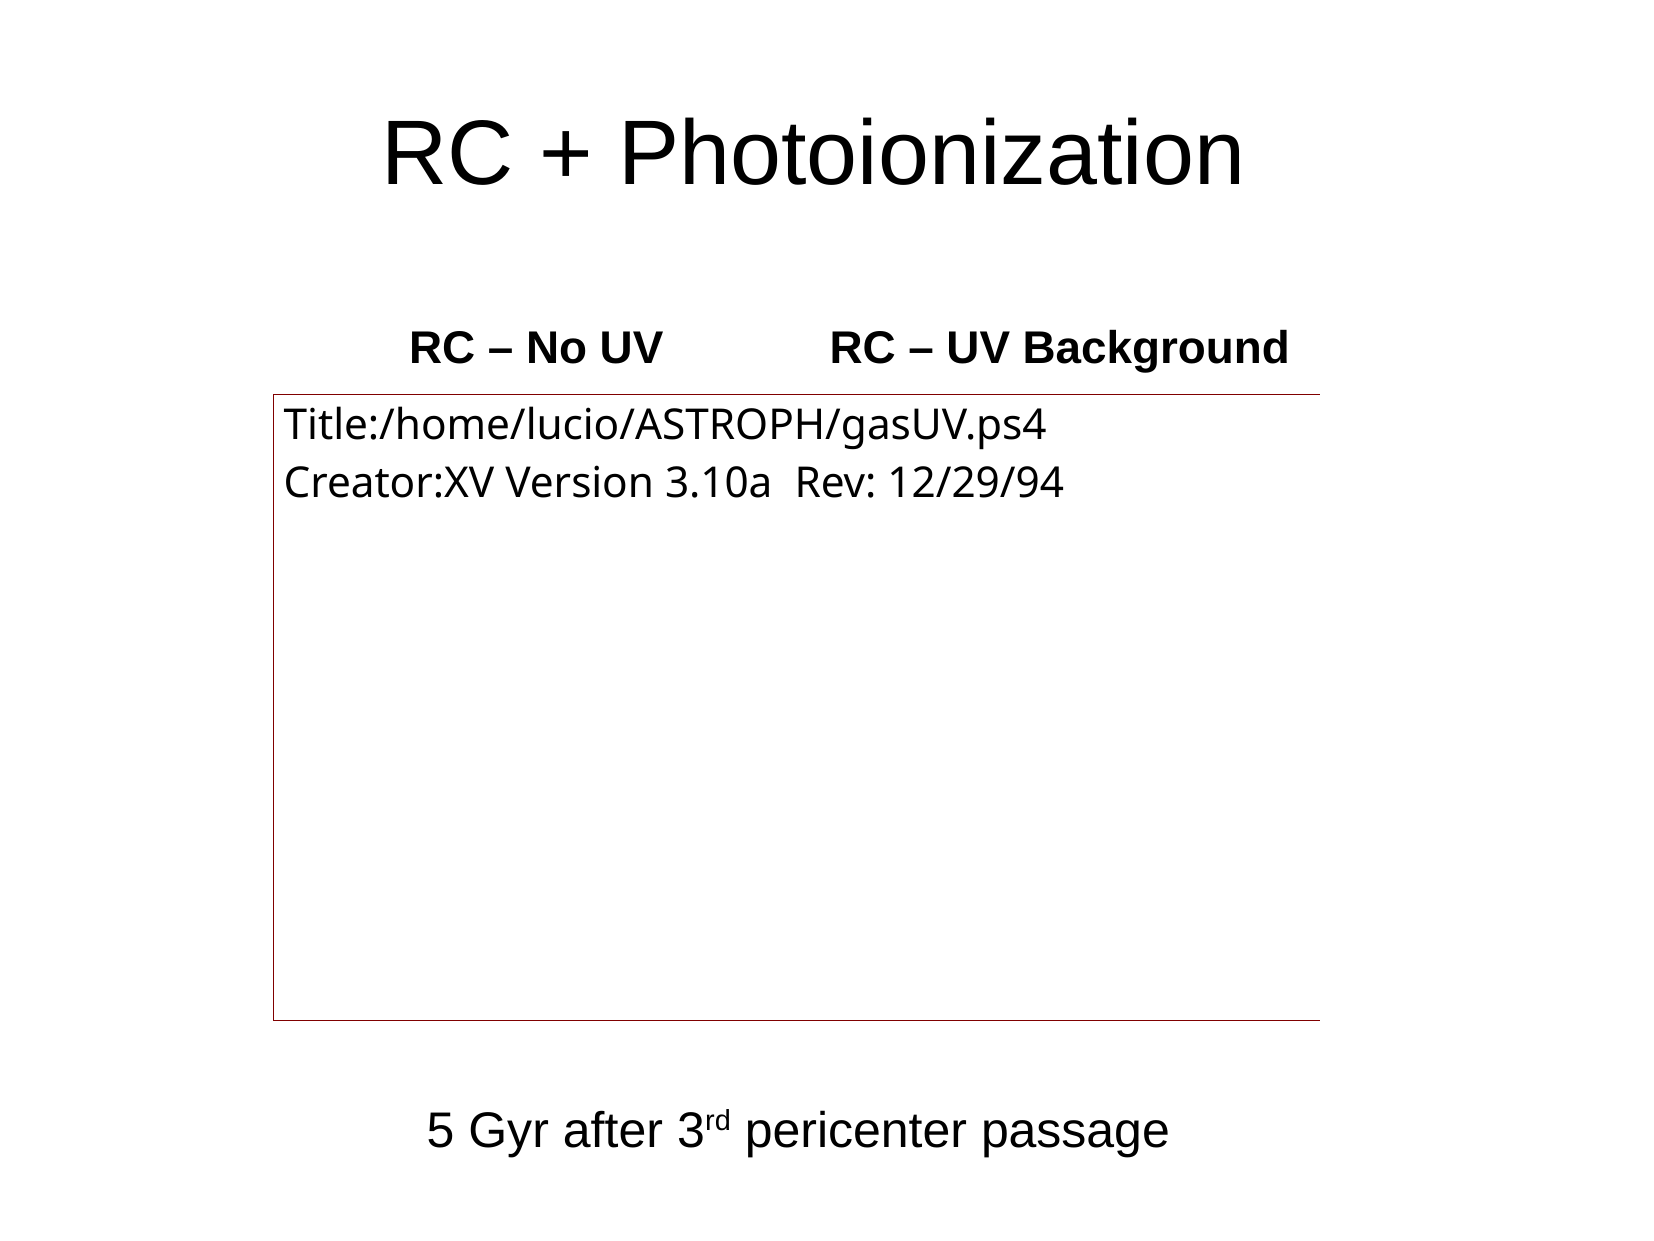

# RC + Photoionization
RC – No UV
RC – UV Background
5 Gyr after 3rd pericenter passage